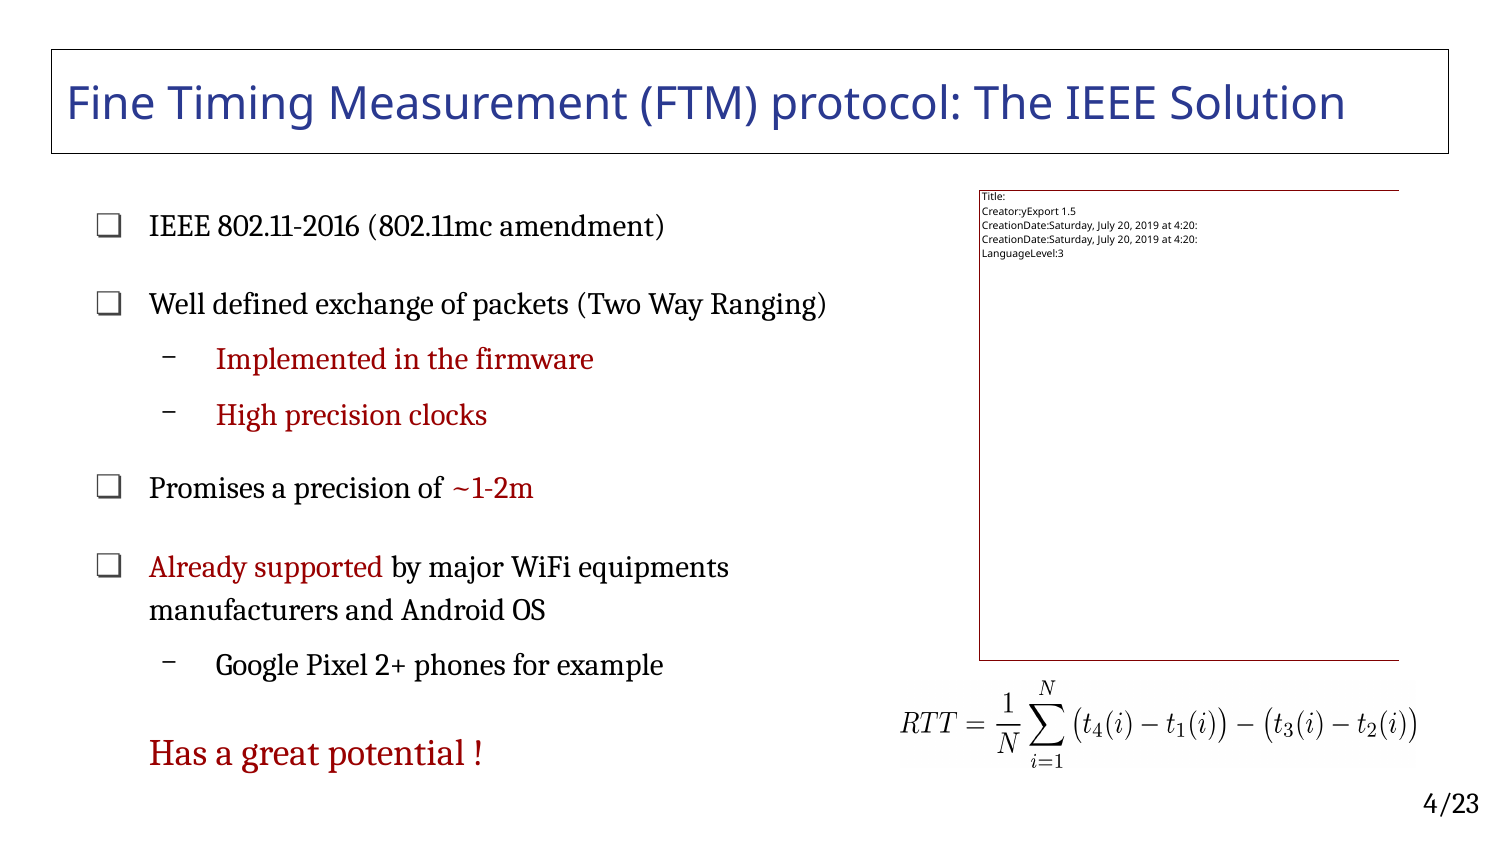

# Fine Timing Measurement (FTM) protocol: The IEEE Solution
IEEE 802.11-2016 (802.11mc amendment)
Well defined exchange of packets (Two Way Ranging)
Implemented in the firmware
High precision clocks
Promises a precision of ~1-2m
Already supported by major WiFi equipments manufacturers and Android OS
Google Pixel 2+ phones for example
Has a great potential !
Company